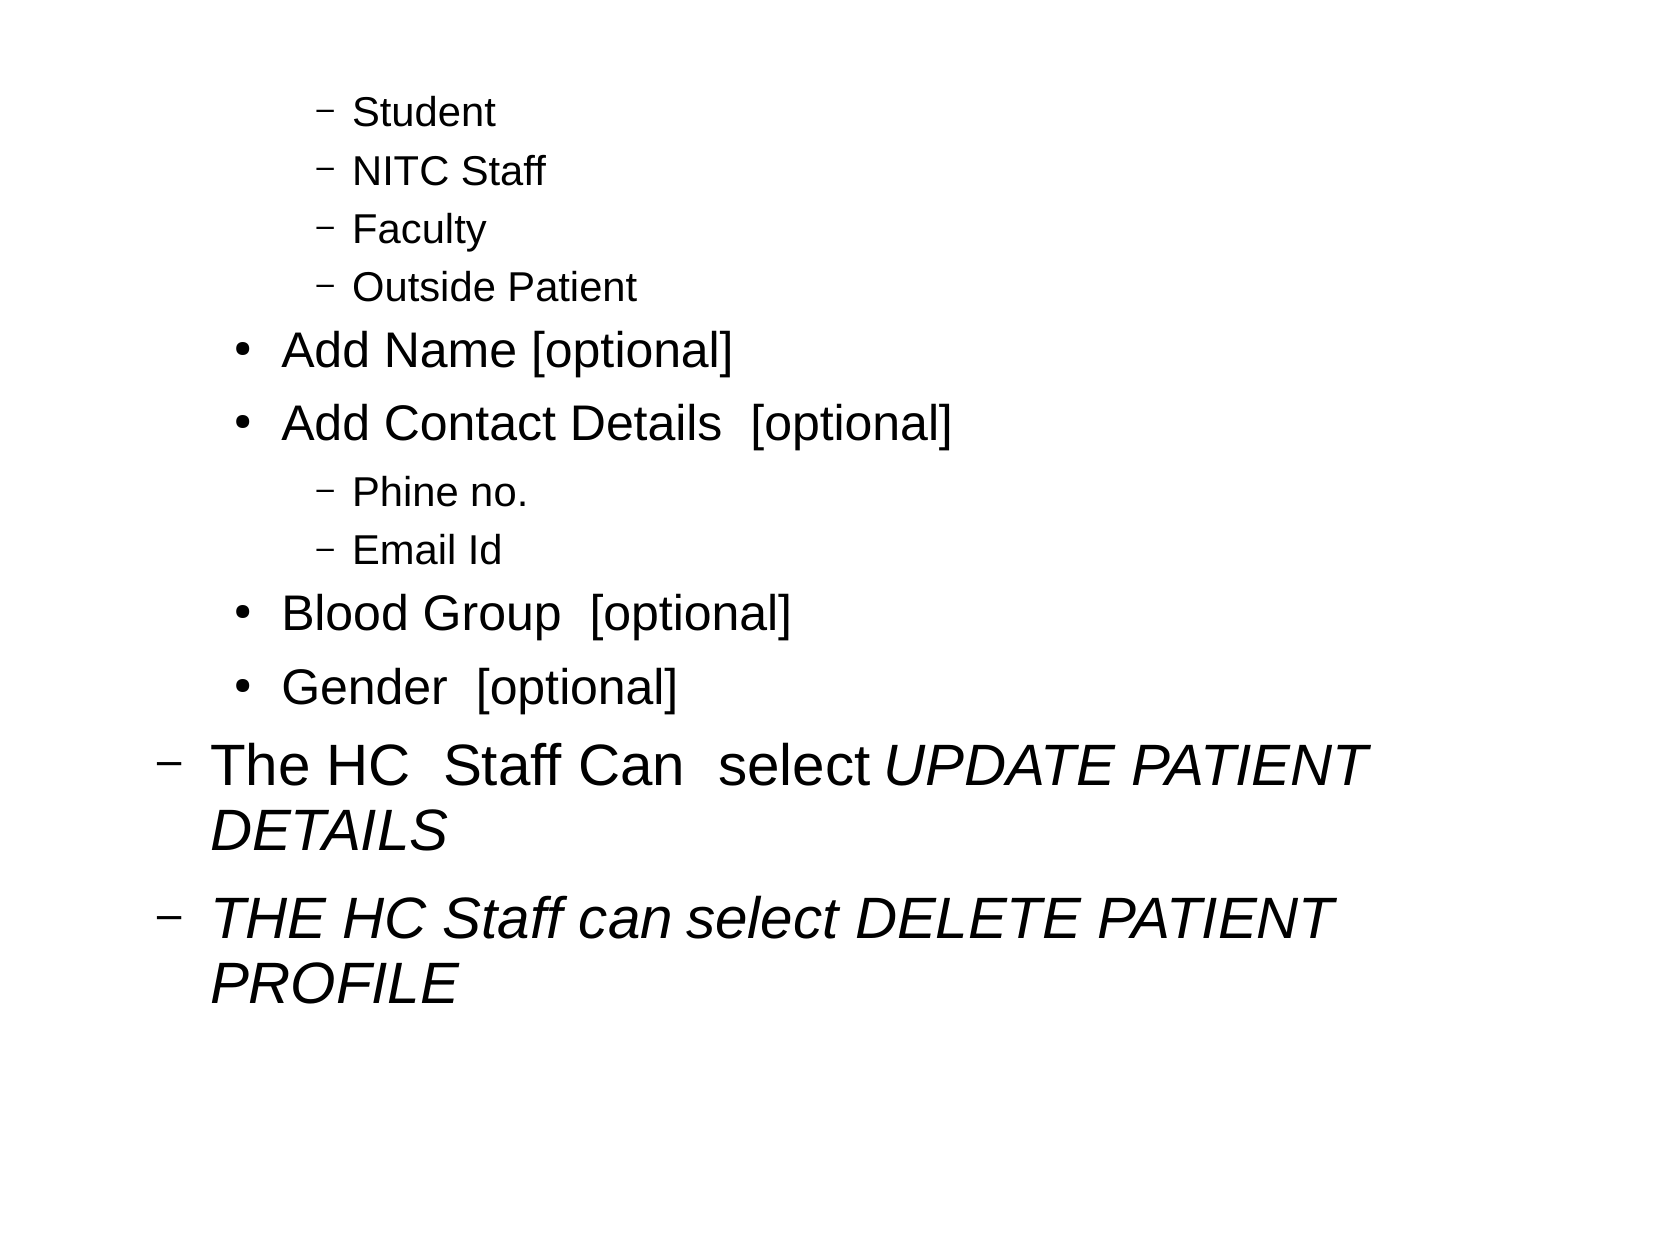

# Student
NITC Staff
Faculty
Outside Patient
Add Name [optional]
Add Contact Details [optional]
Phine no.
Email Id
Blood Group [optional]
Gender [optional]
The HC Staff Can select UPDATE PATIENT DETAILS
THE HC Staff can select DELETE PATIENT PROFILE